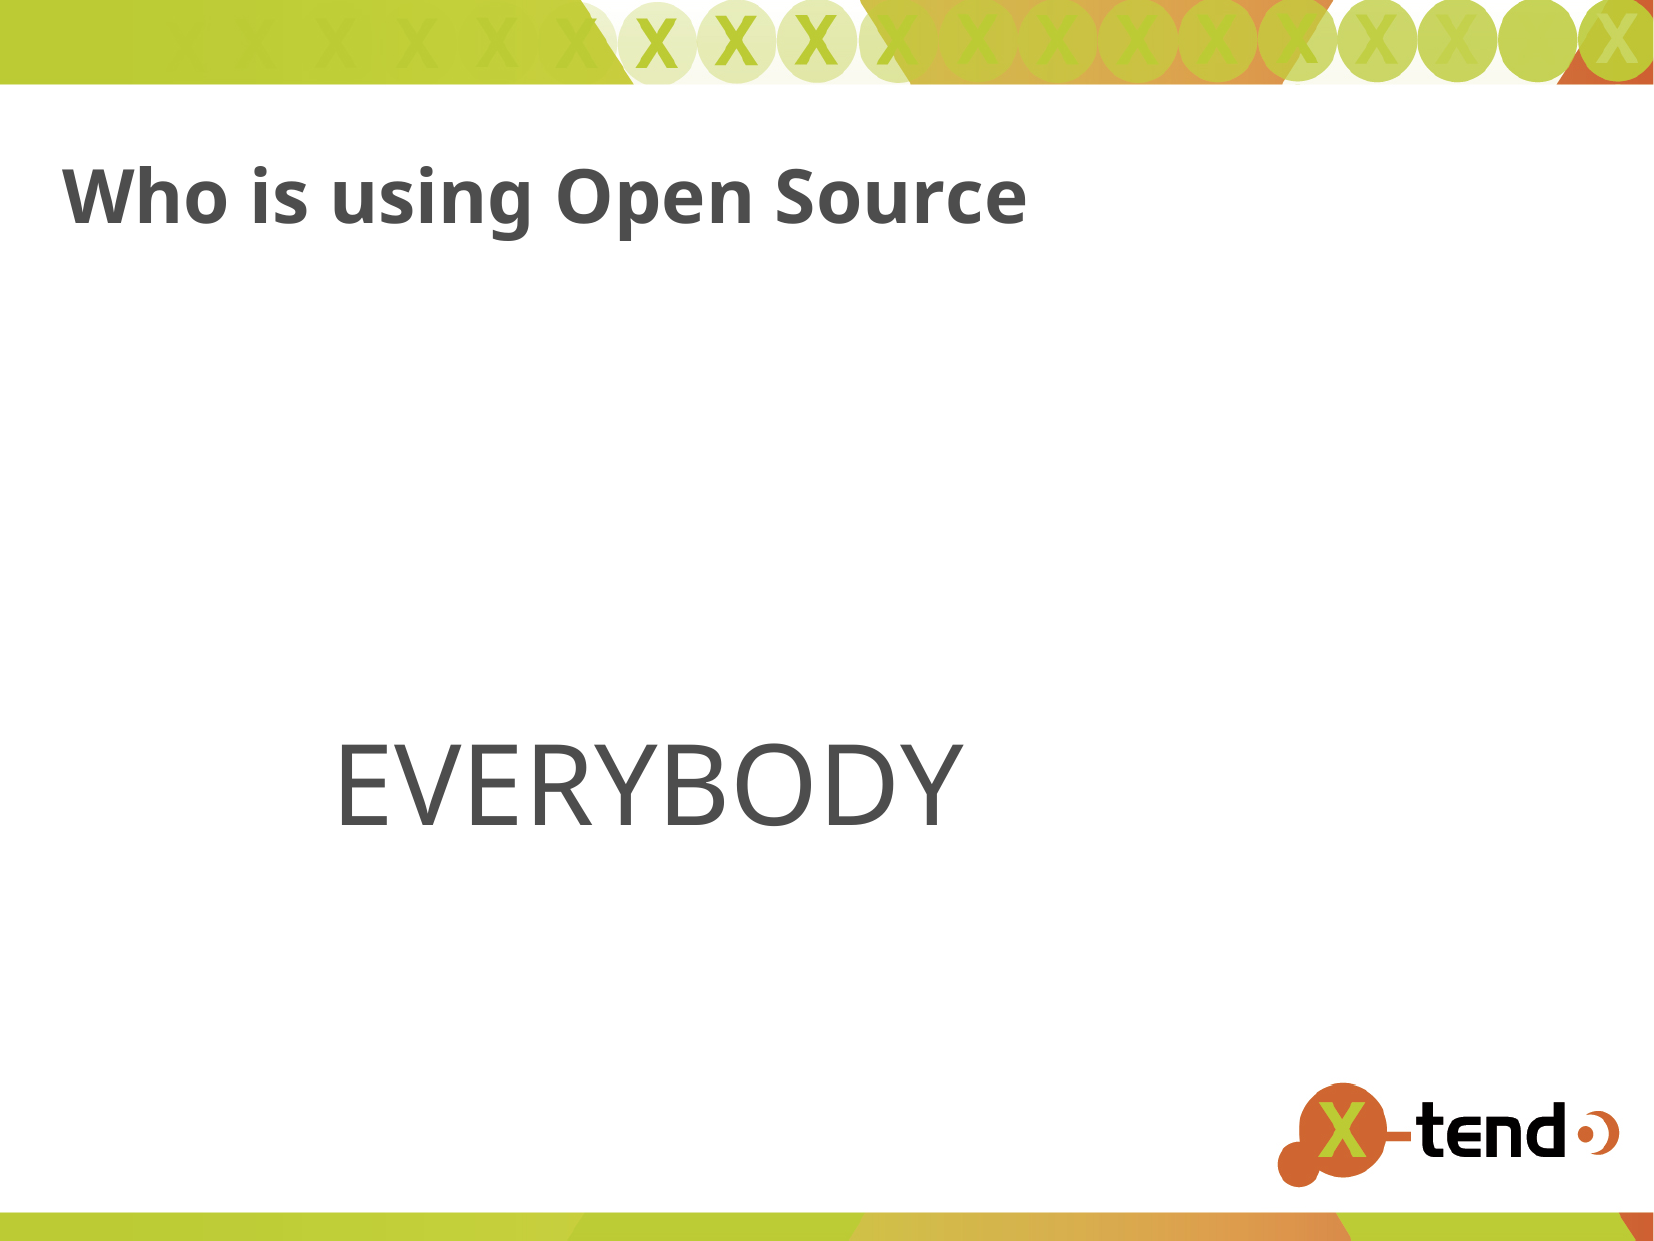

Who is using Open Source
 EVERYBODY
#